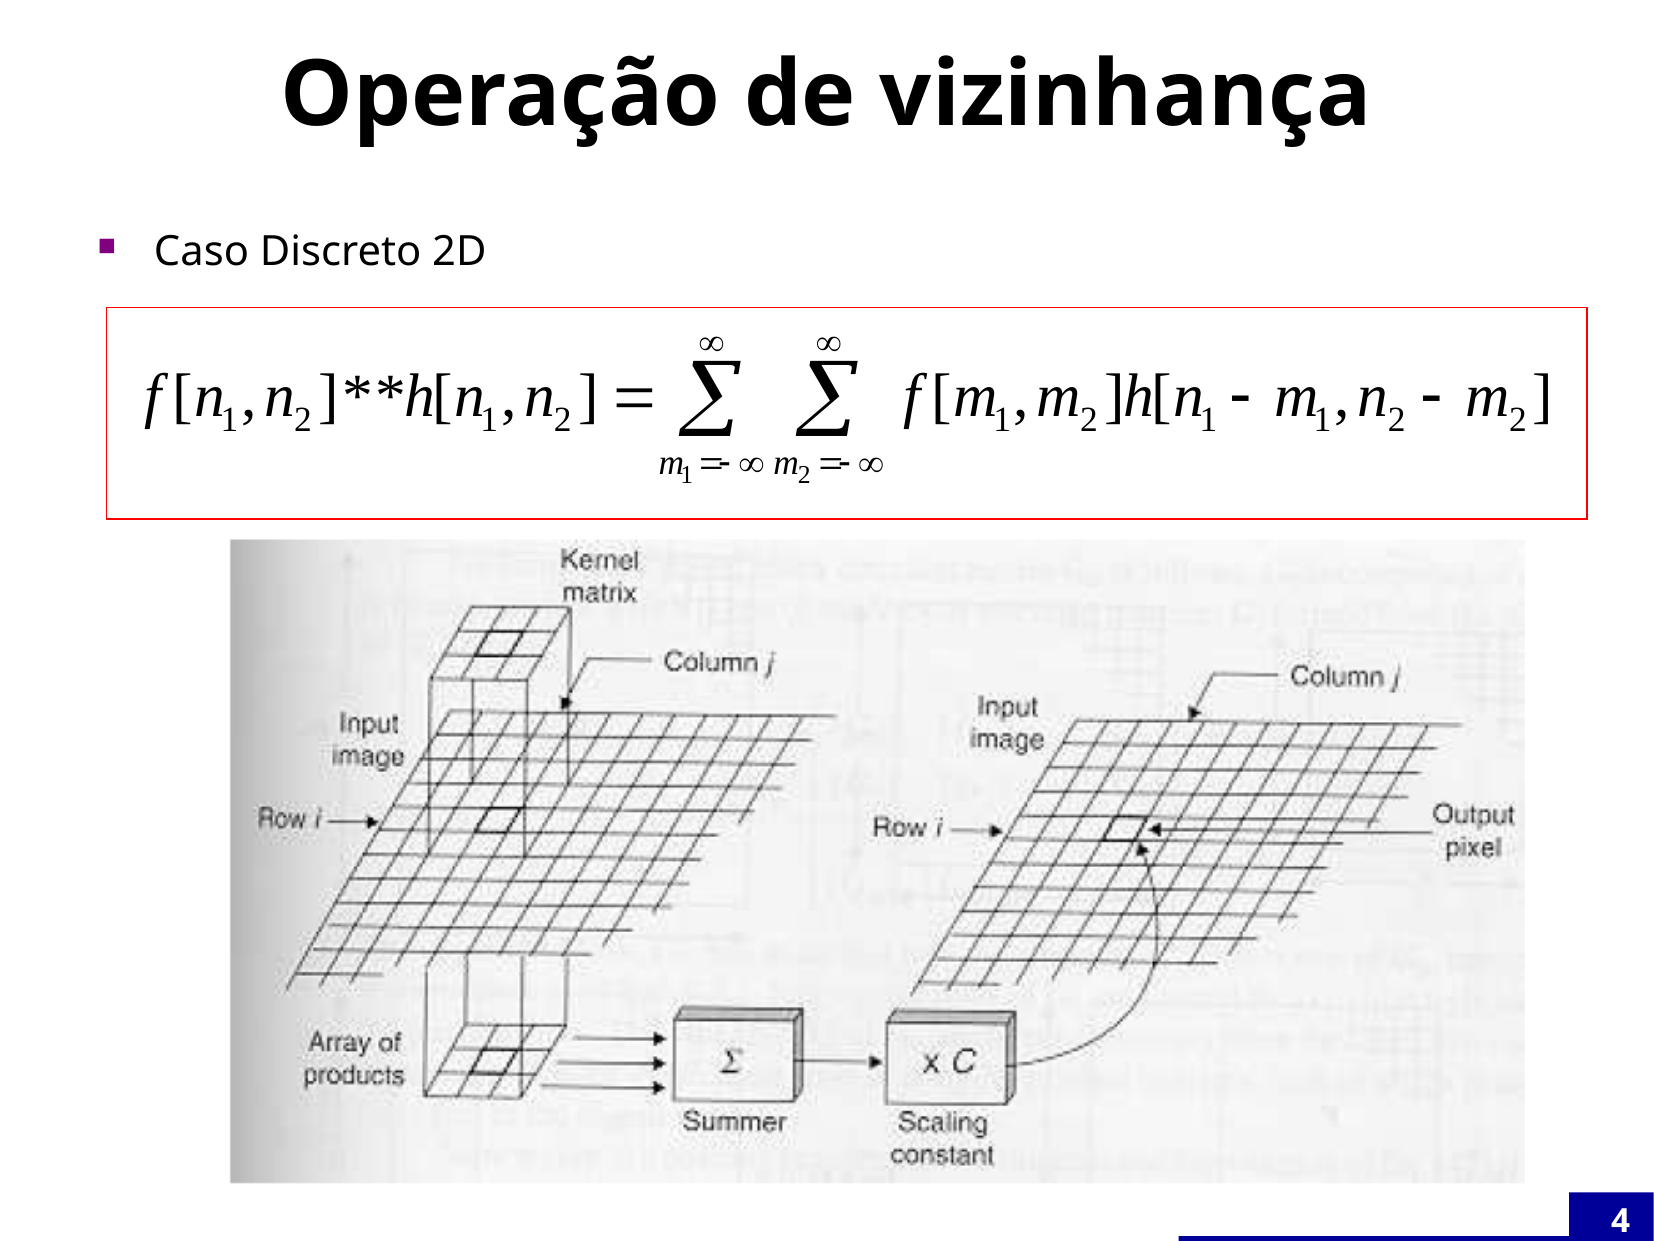

Operação de vizinhança
# Operações de Vizinhança
Caso Discreto 2D